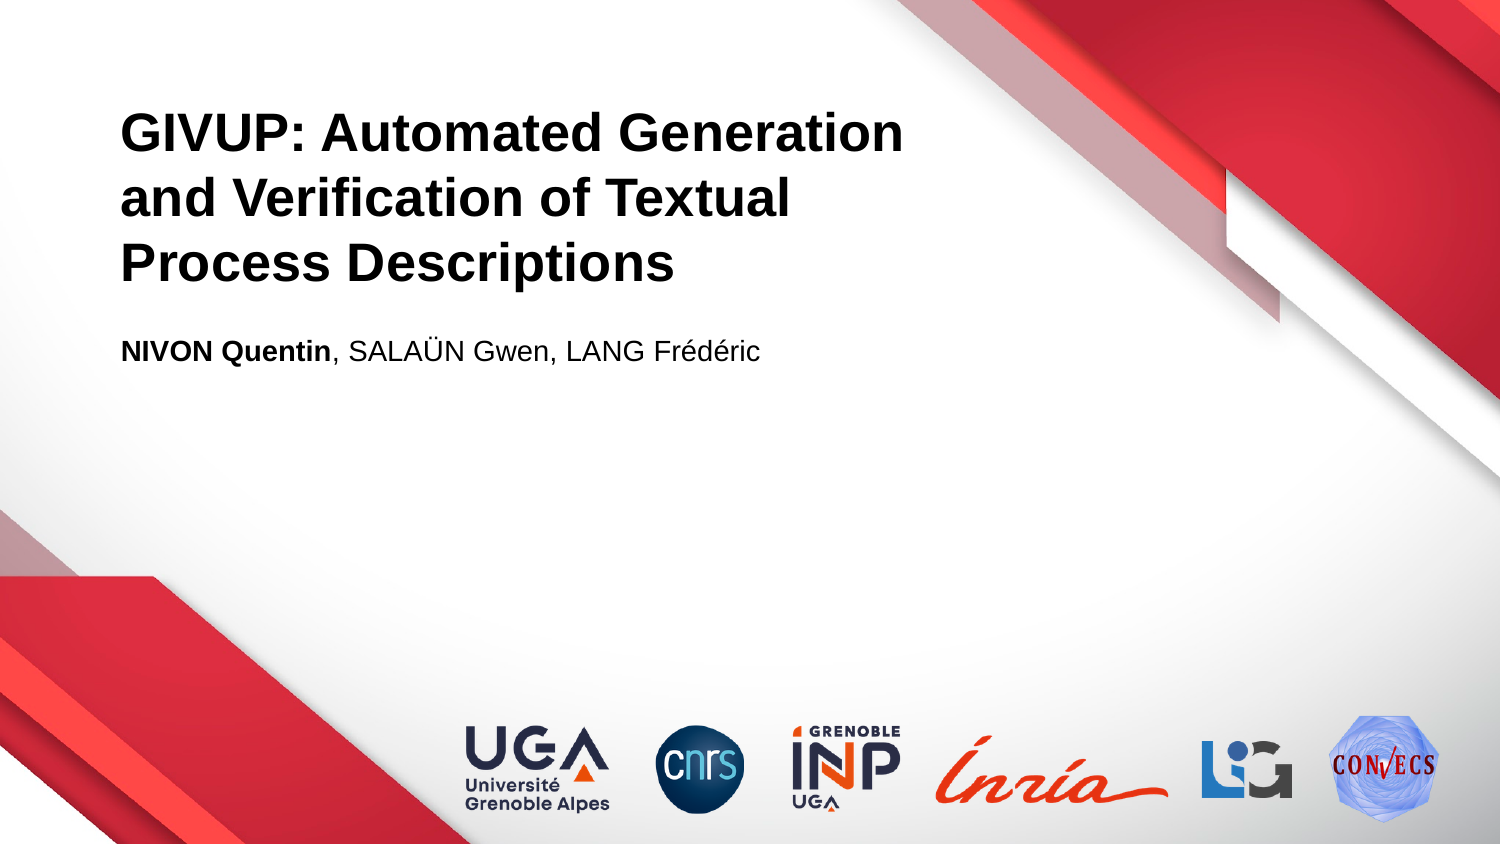

GIVUP: Automated Generation and Verification of Textual Process Descriptions
NIVON Quentin, SALAÜN Gwen, LANG Frédéric